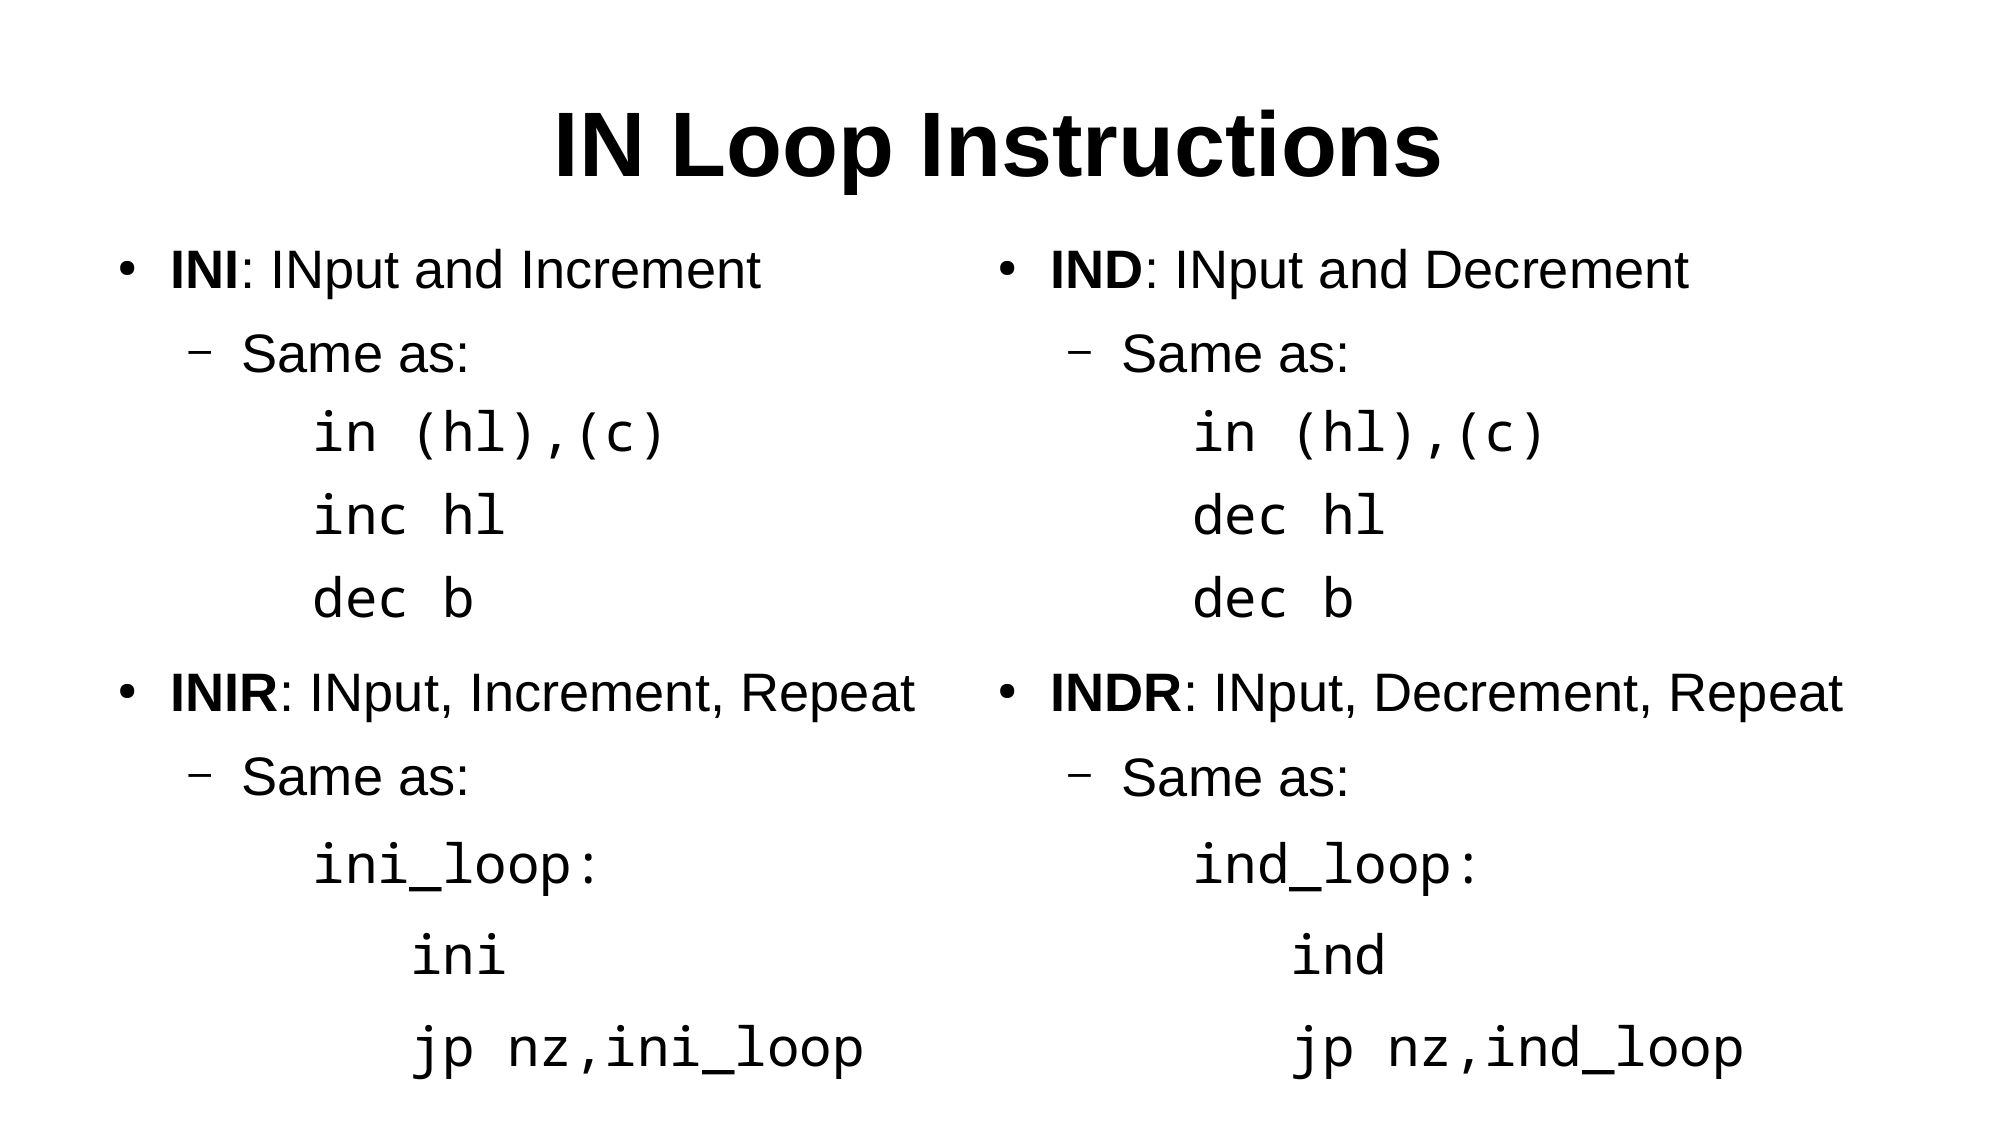

# IN Loop Instructions
INI: INput and Increment
Same as:
in (hl),(c)
inc hl
dec b
INIR: INput, Increment, Repeat
Same as:
ini_loop:
 ini
 jp nz,ini_loop
IND: INput and Decrement
Same as:
in (hl),(c)
dec hl
dec b
INDR: INput, Decrement, Repeat
Same as:
ind_loop:
 ind
 jp nz,ind_loop